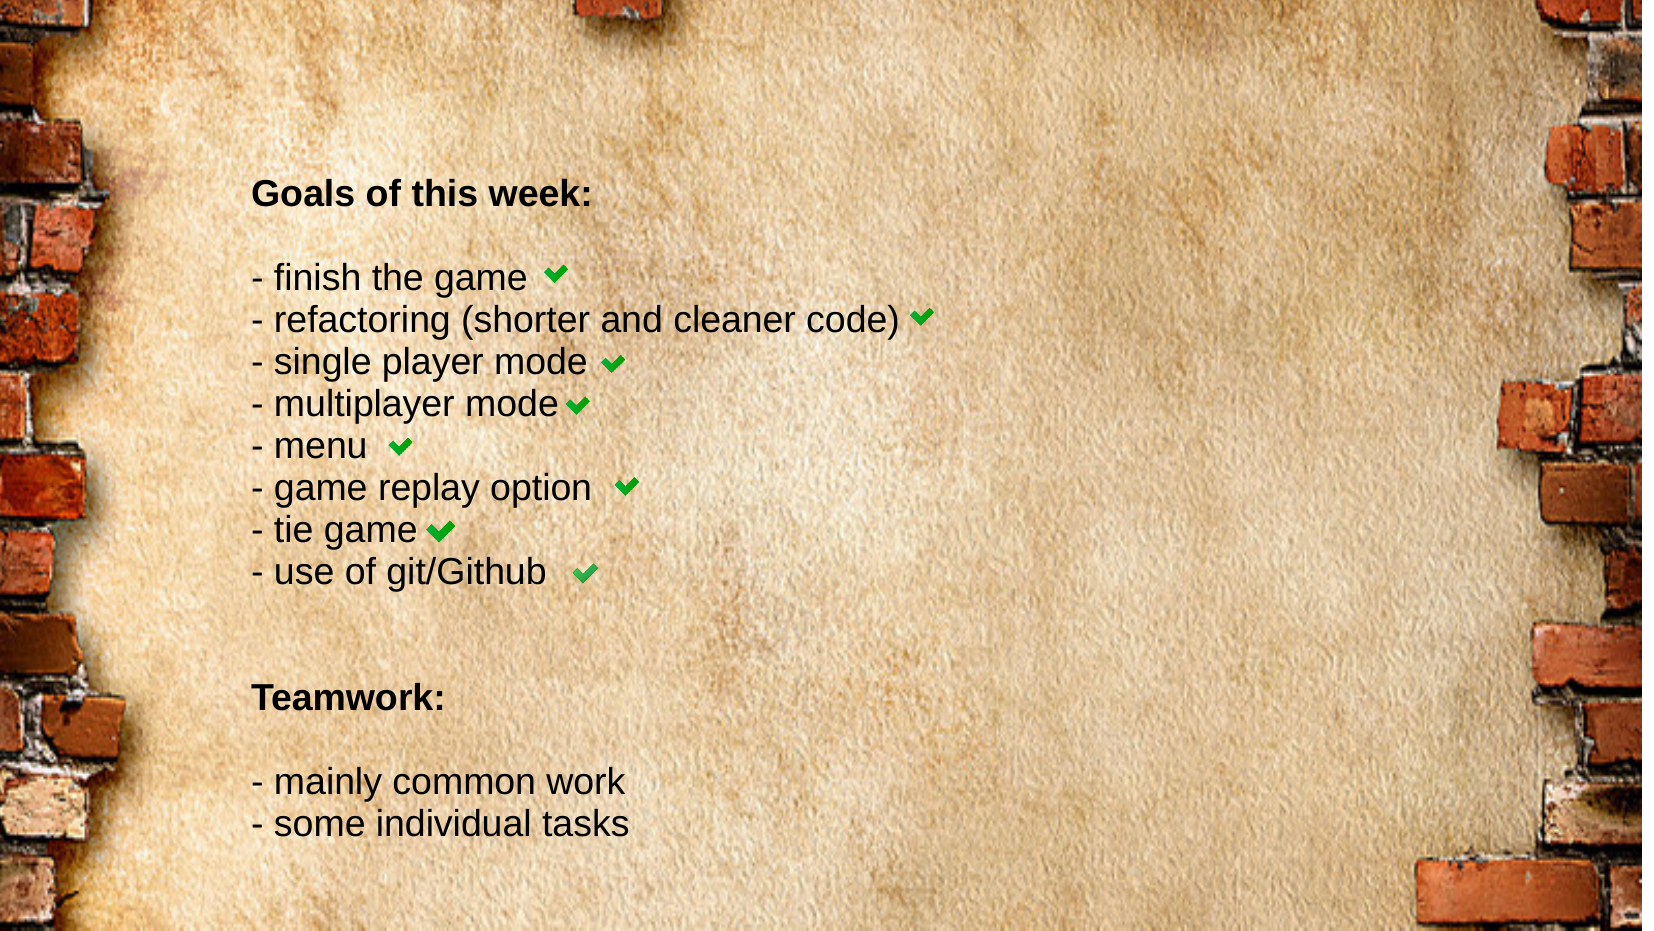

Goals of this week:
- finish the game
- refactoring (shorter and cleaner code)
- single player mode
- multiplayer mode
- menu
- game replay option
- tie game
- use of git/Github
Teamwork:
- mainly common work
- some individual tasks